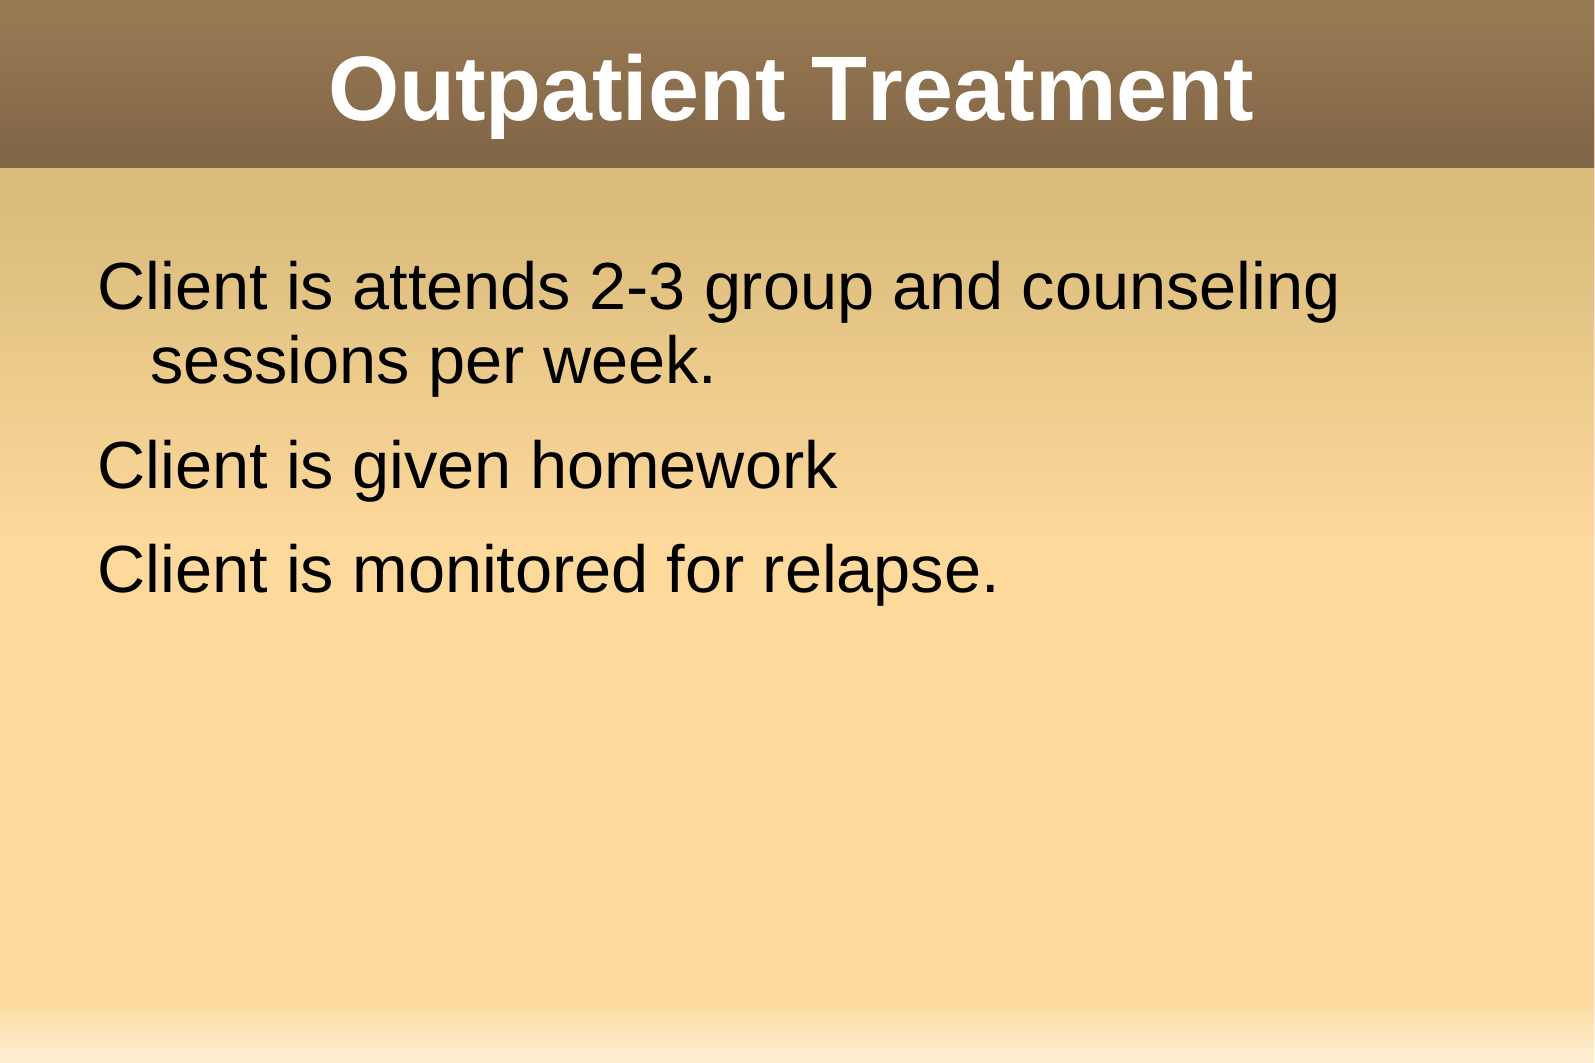

# Outpatient Treatment
Client is attends 2-3 group and counseling sessions per week.
Client is given homework
Client is monitored for relapse.